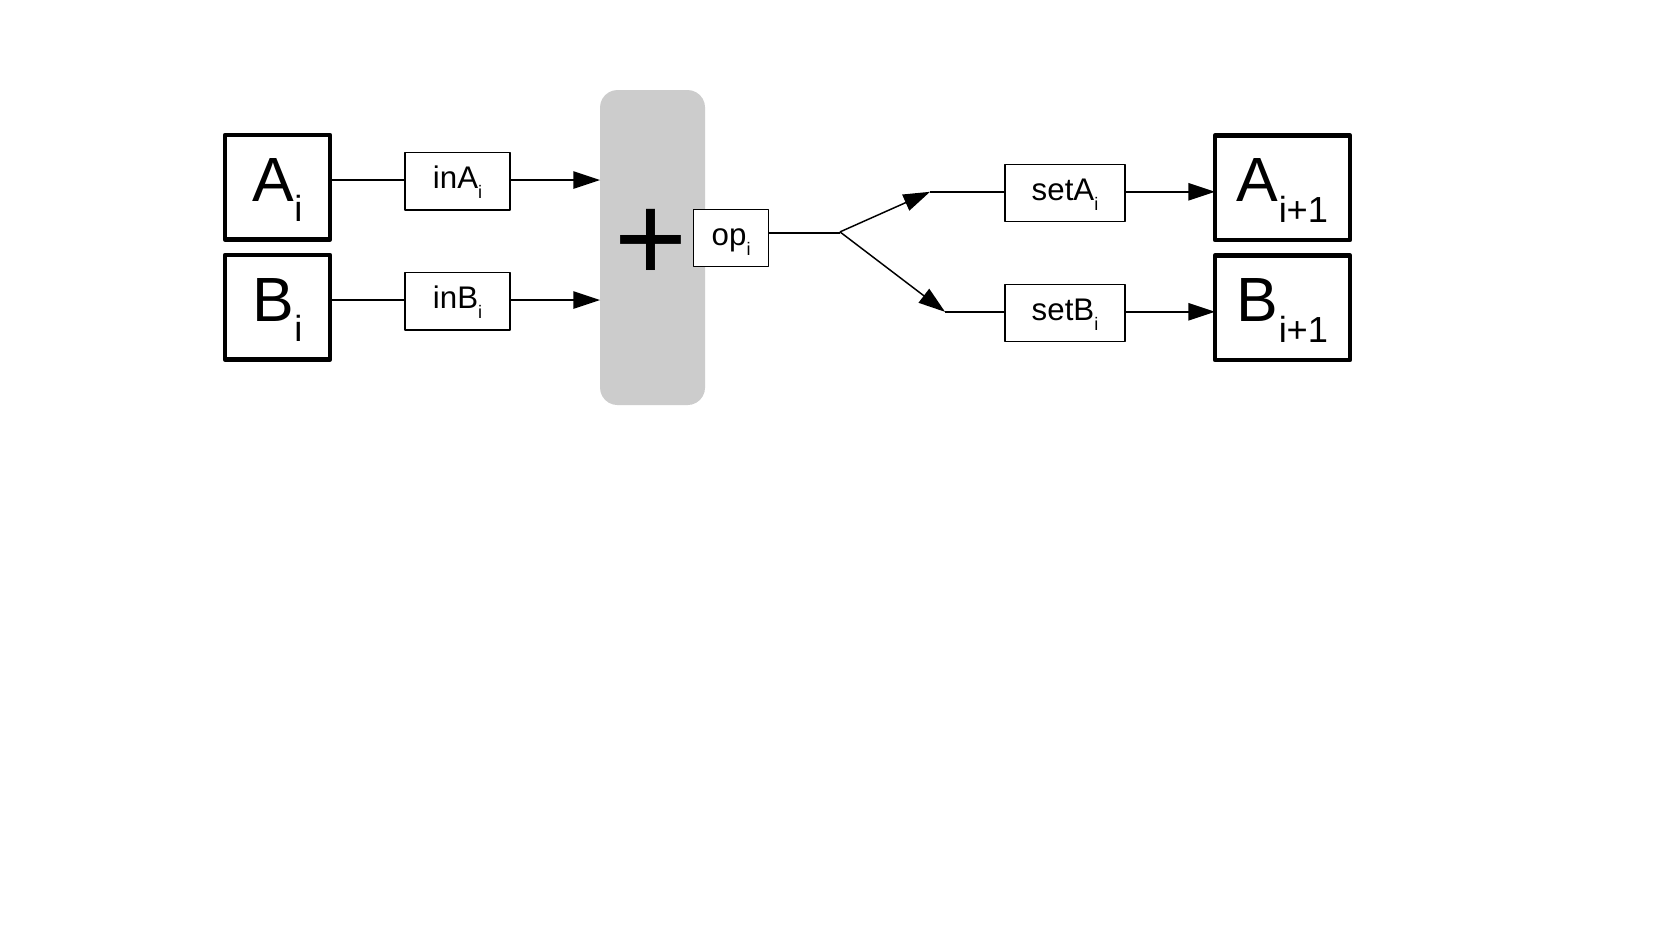

Ai
Ai+1
inAi
+
setAi
opi
Bi
Bi+1
inBi
setBi